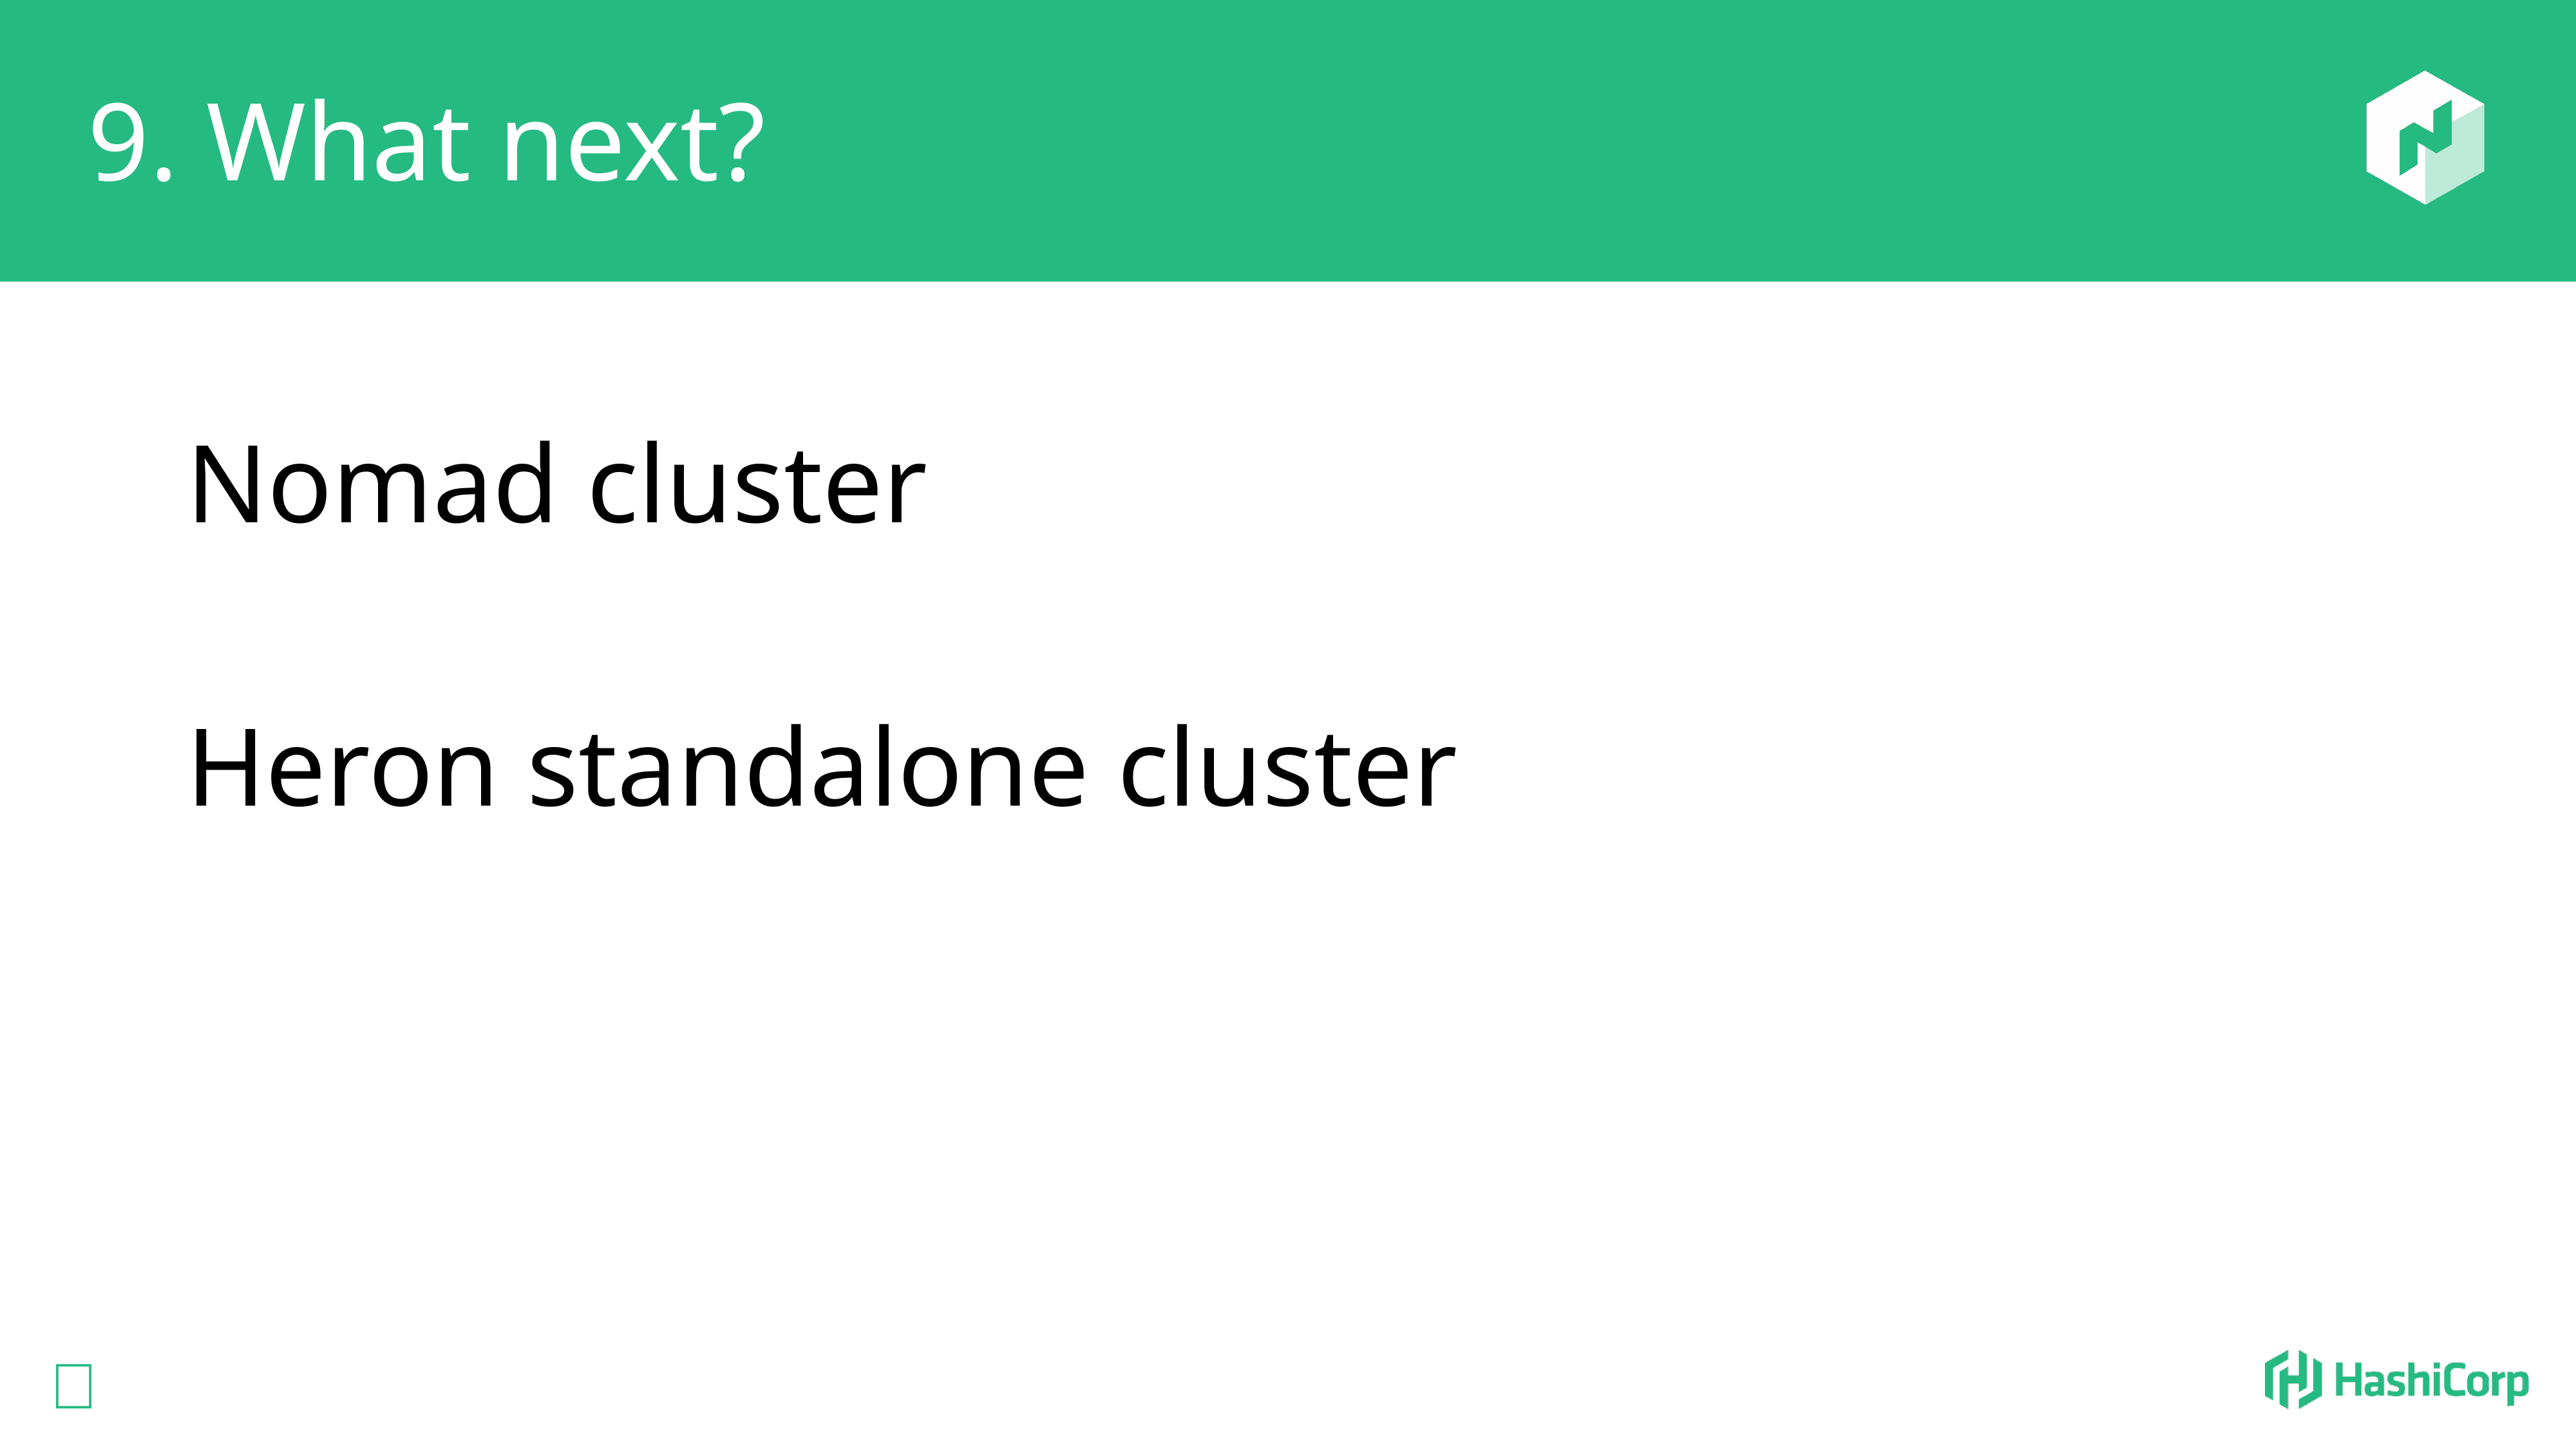

# 9. What next?
Nomad cluster
Heron standalone cluster